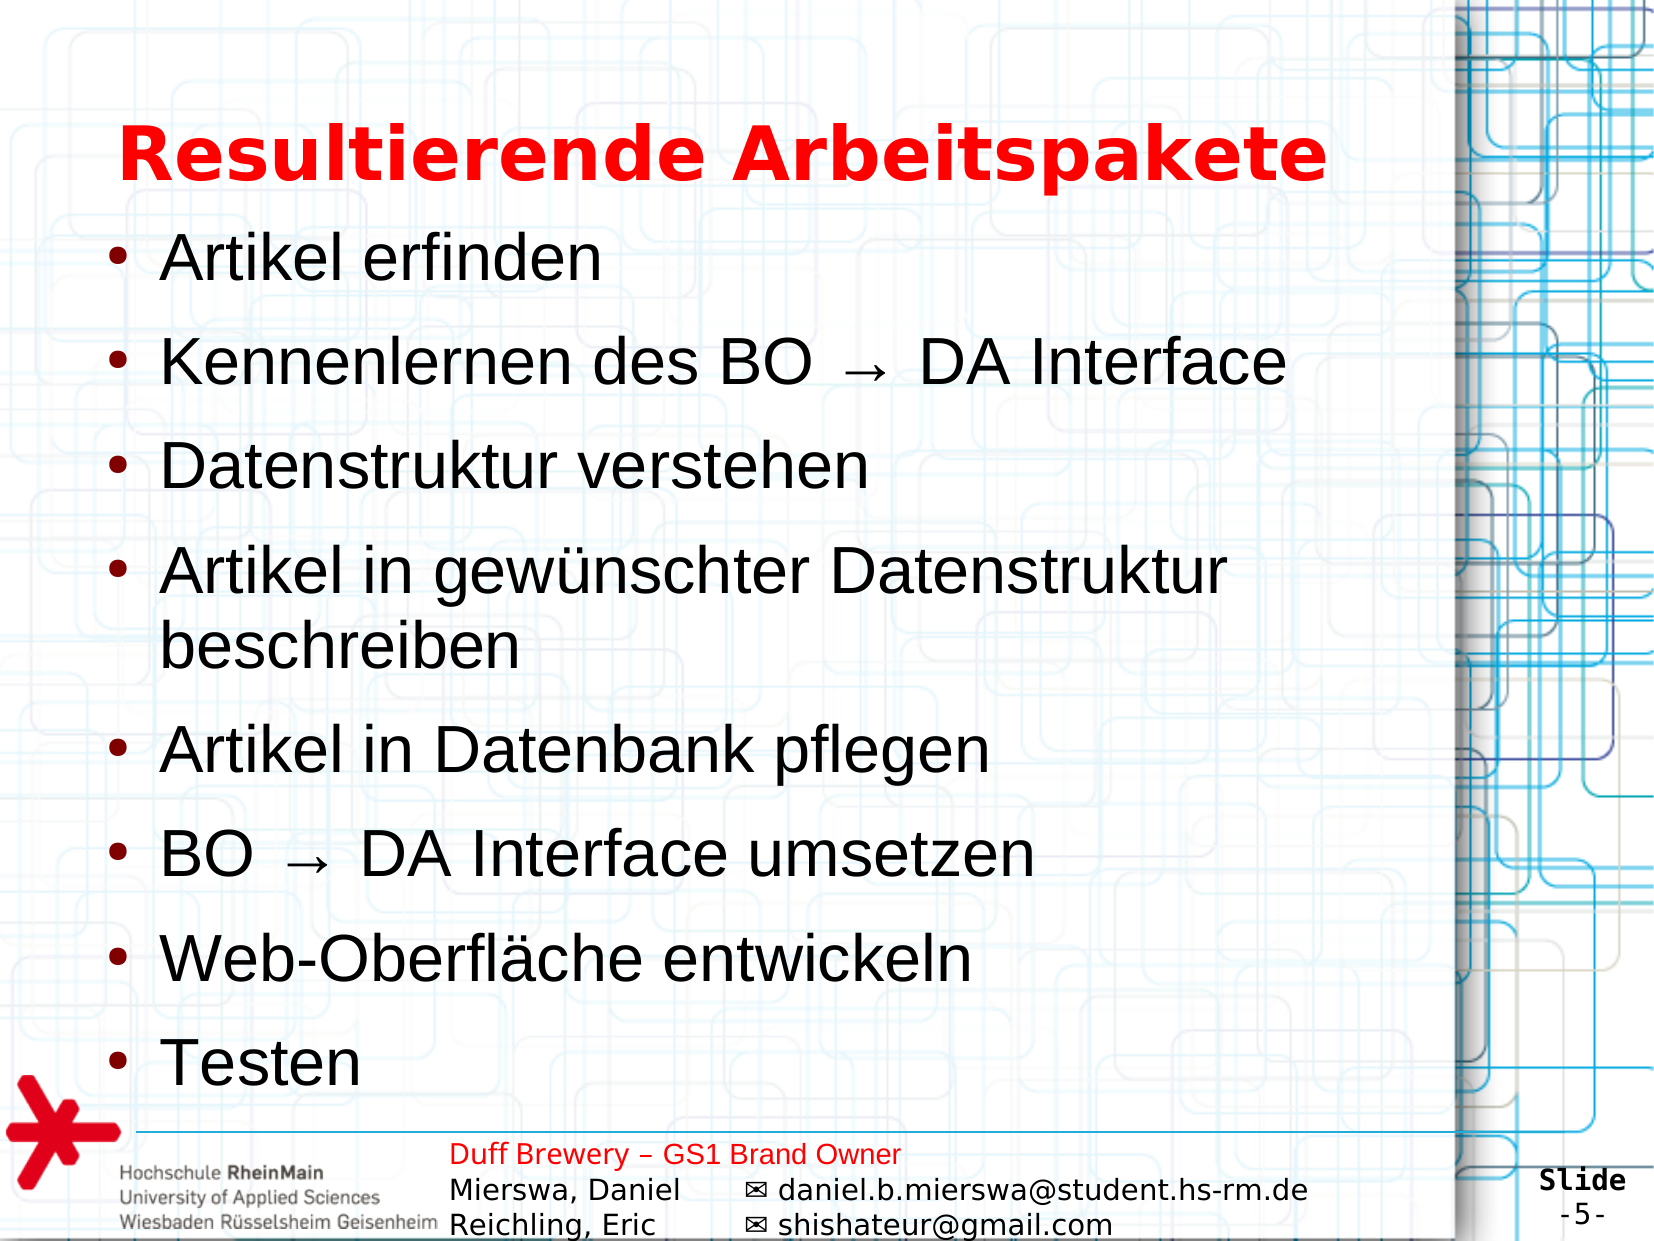

Resultierende Arbeitspakete
# Artikel erfinden
Kennenlernen des BO → DA Interface
Datenstruktur verstehen
Artikel in gewünschter Datenstruktur beschreiben
Artikel in Datenbank pflegen
BO → DA Interface umsetzen
Web-Oberfläche entwickeln
Testen
5